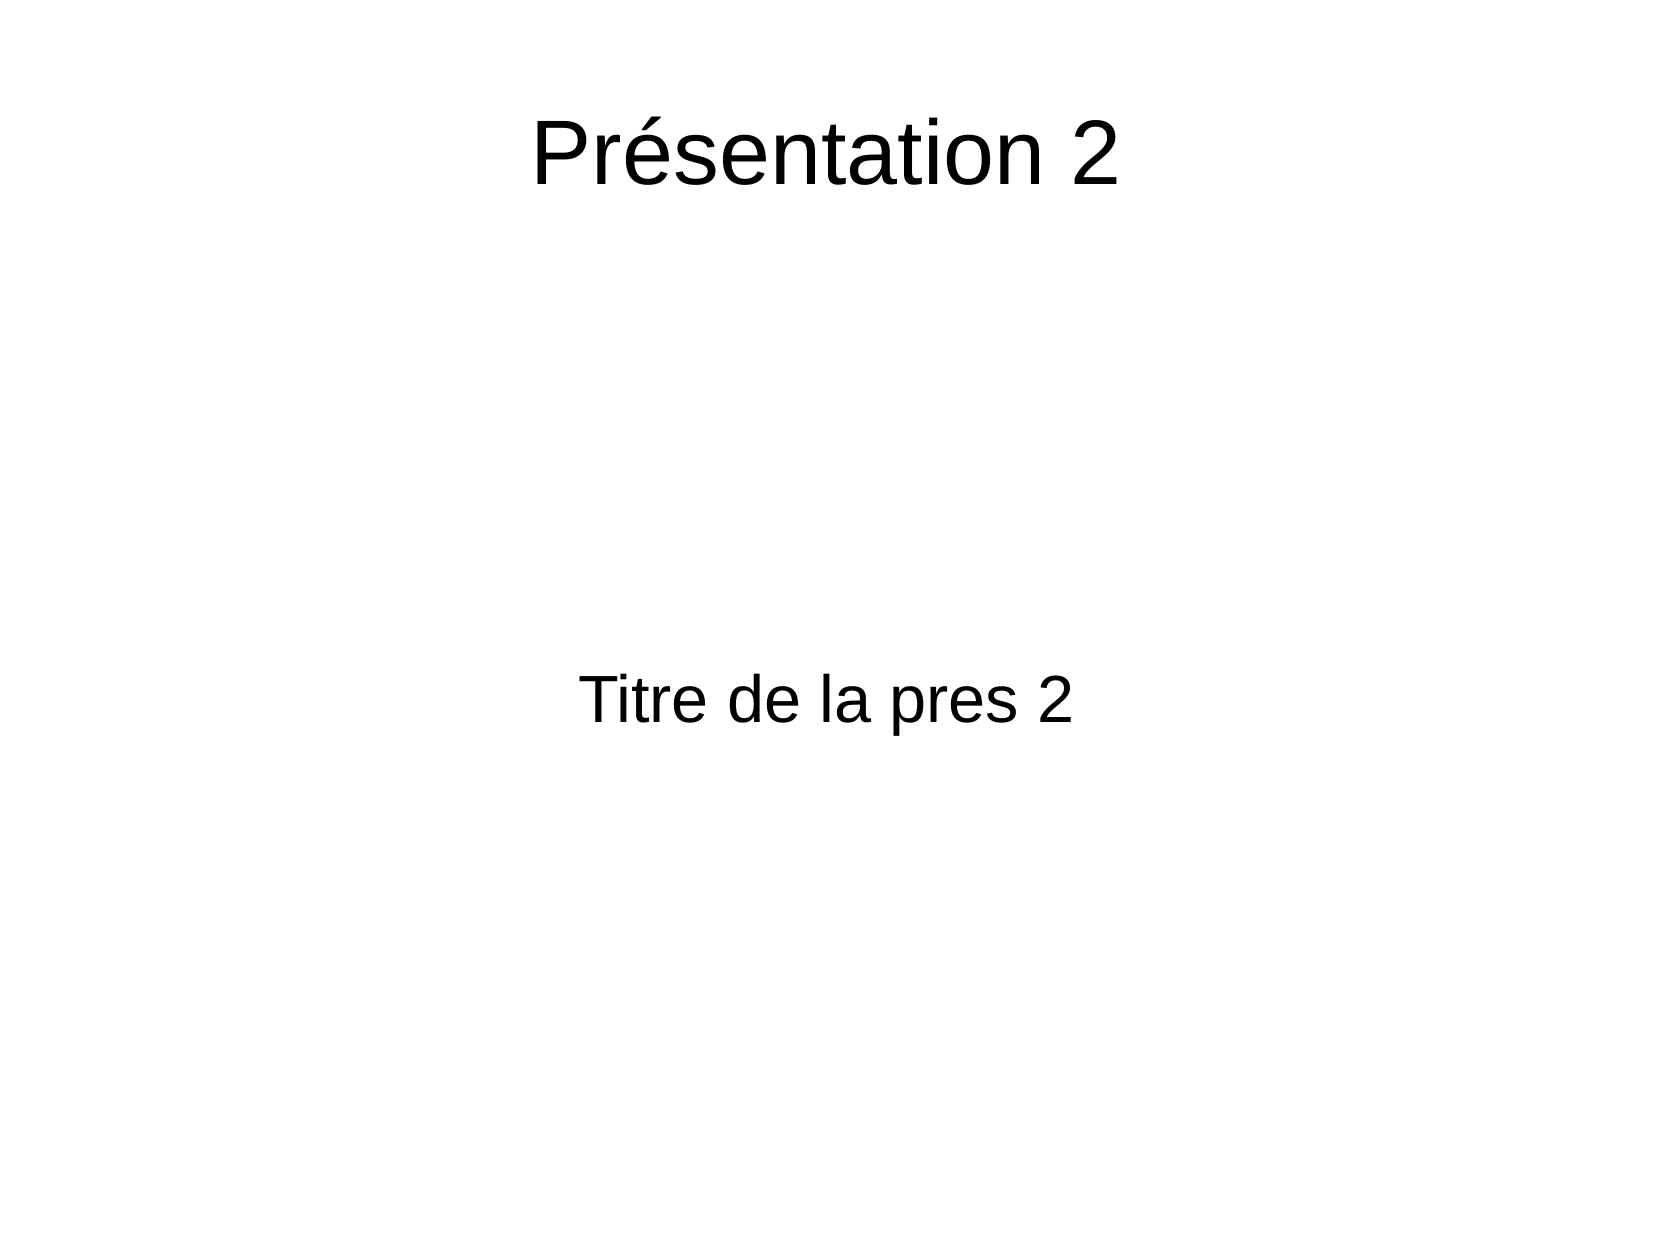

# Présentation 2
Titre de la pres 2